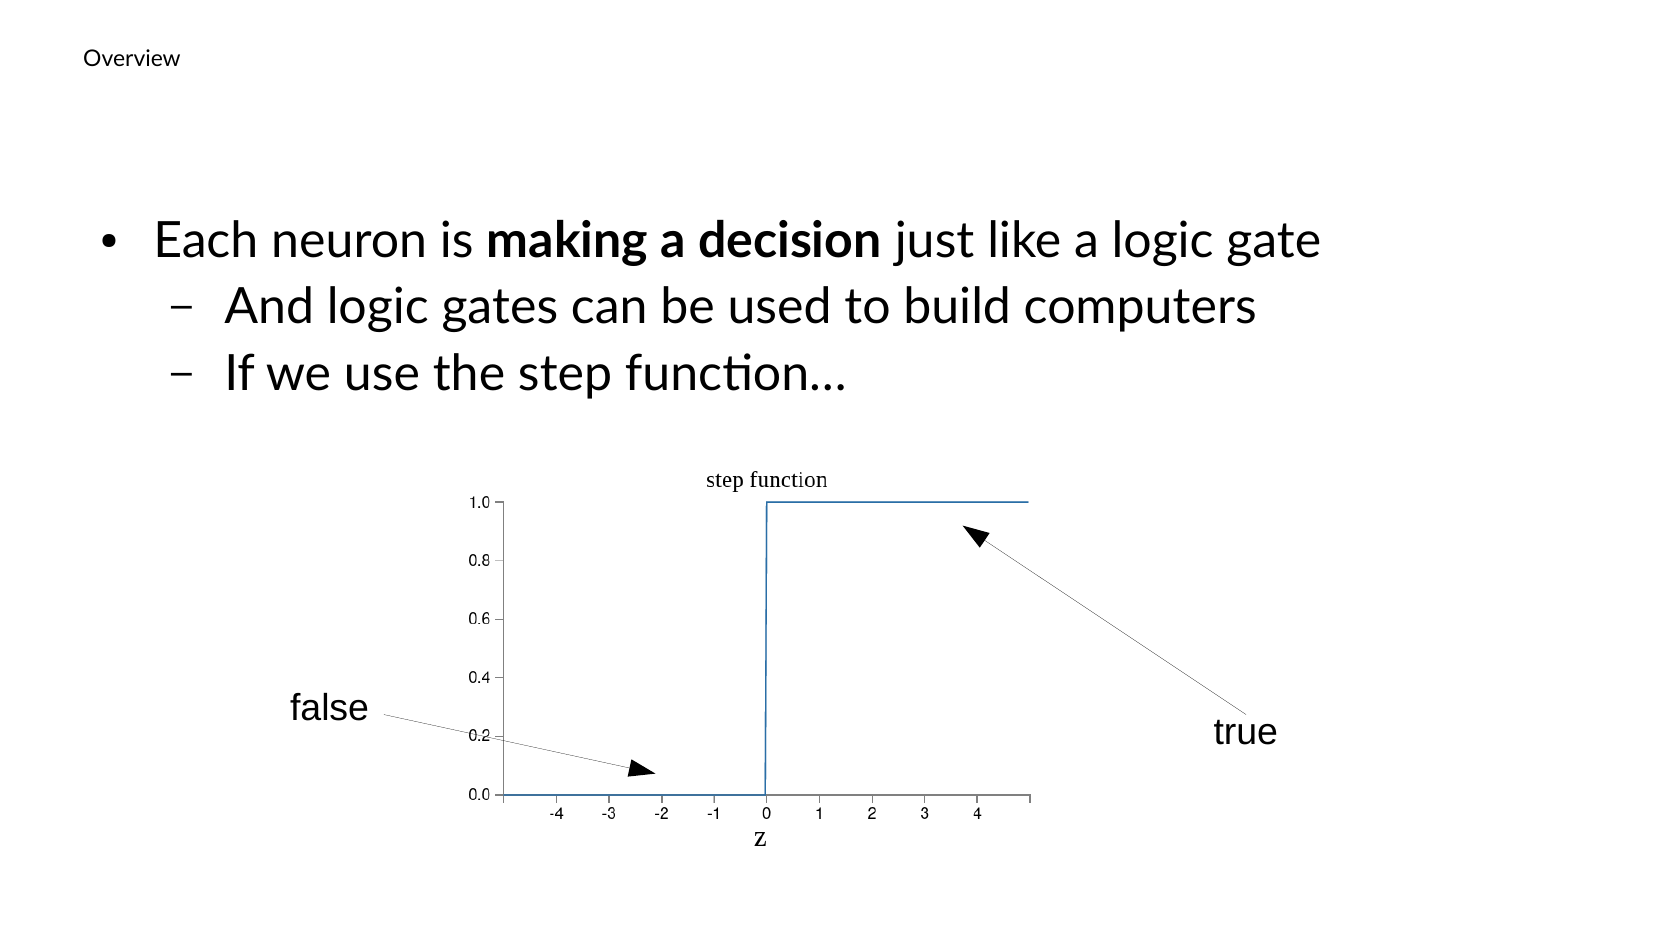

# Overview
Each neuron is making a decision just like a logic gate
And logic gates can be used to build computers
If we use the step function…
false
true